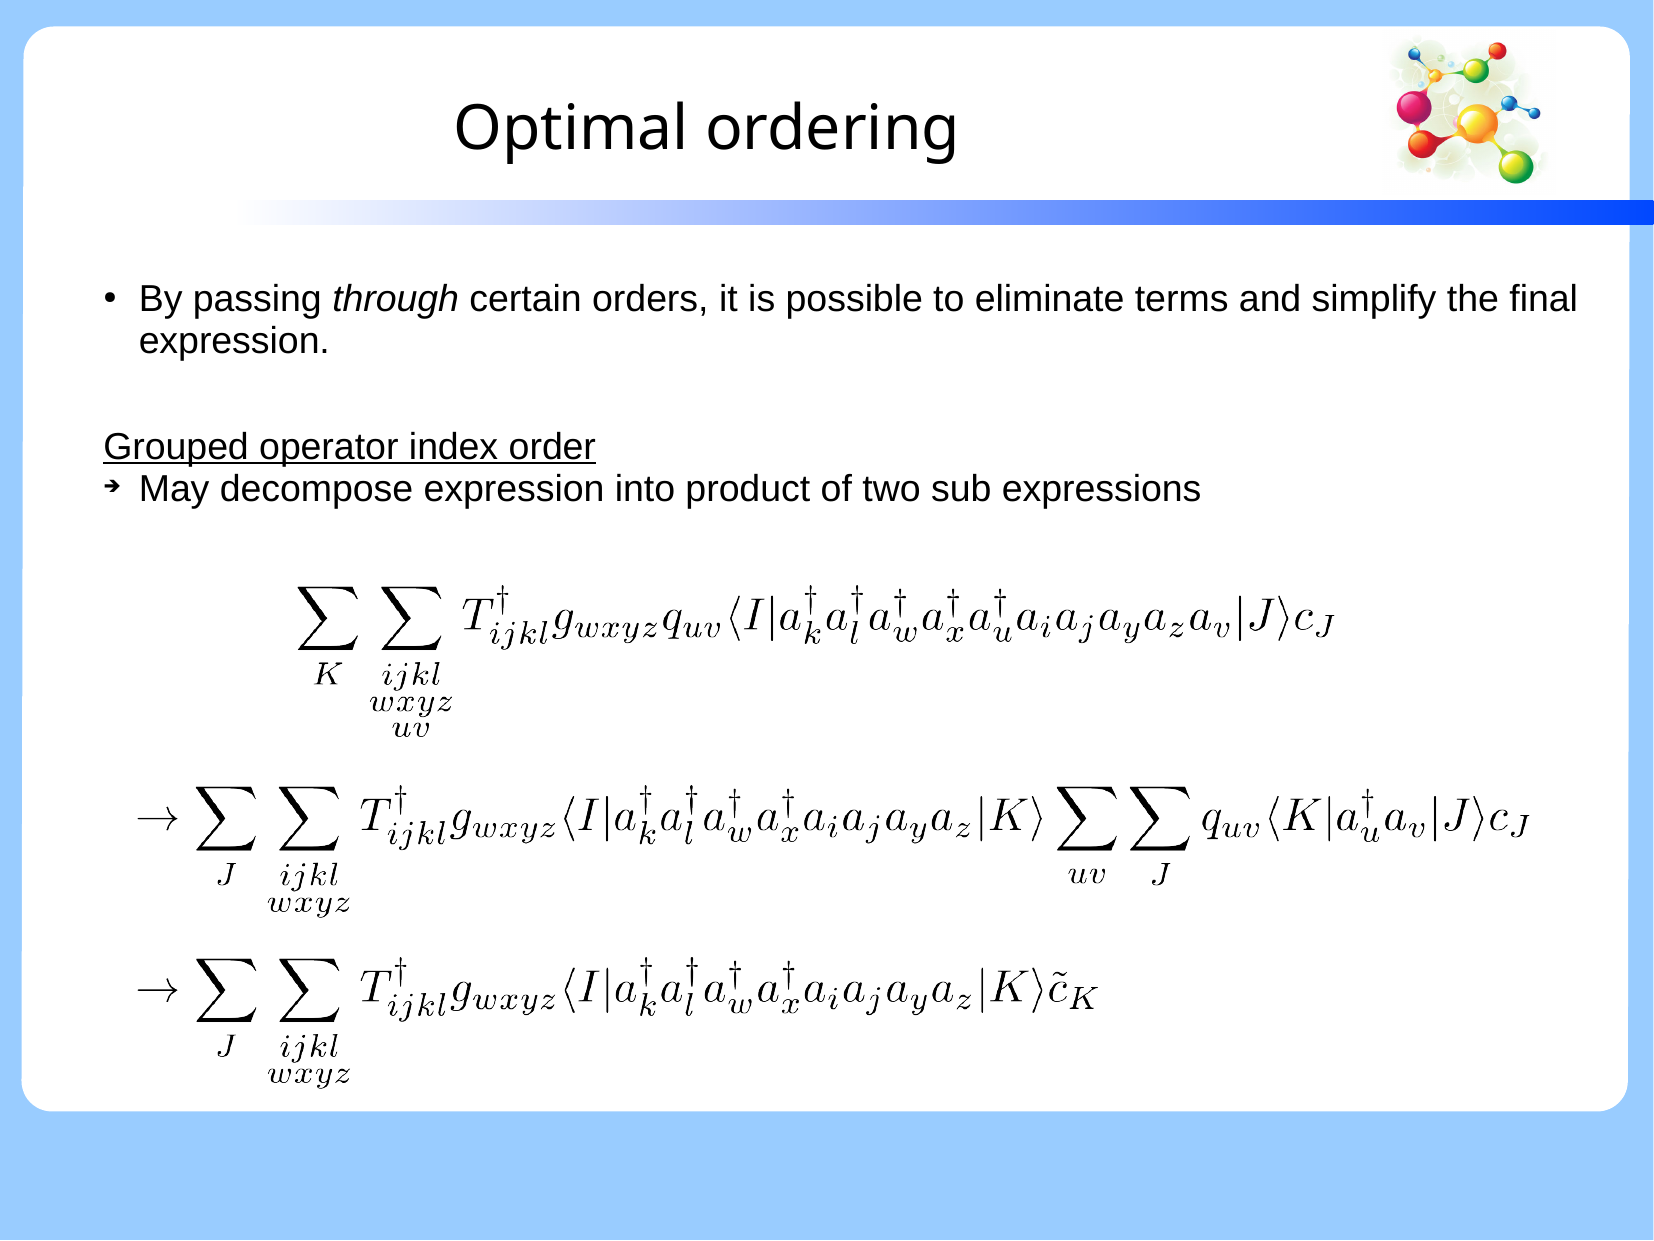

# Optimal ordering
By passing through certain orders, it is possible to eliminate terms and simplify the final expression.
Grouped operator index order
May decompose expression into product of two sub expressions